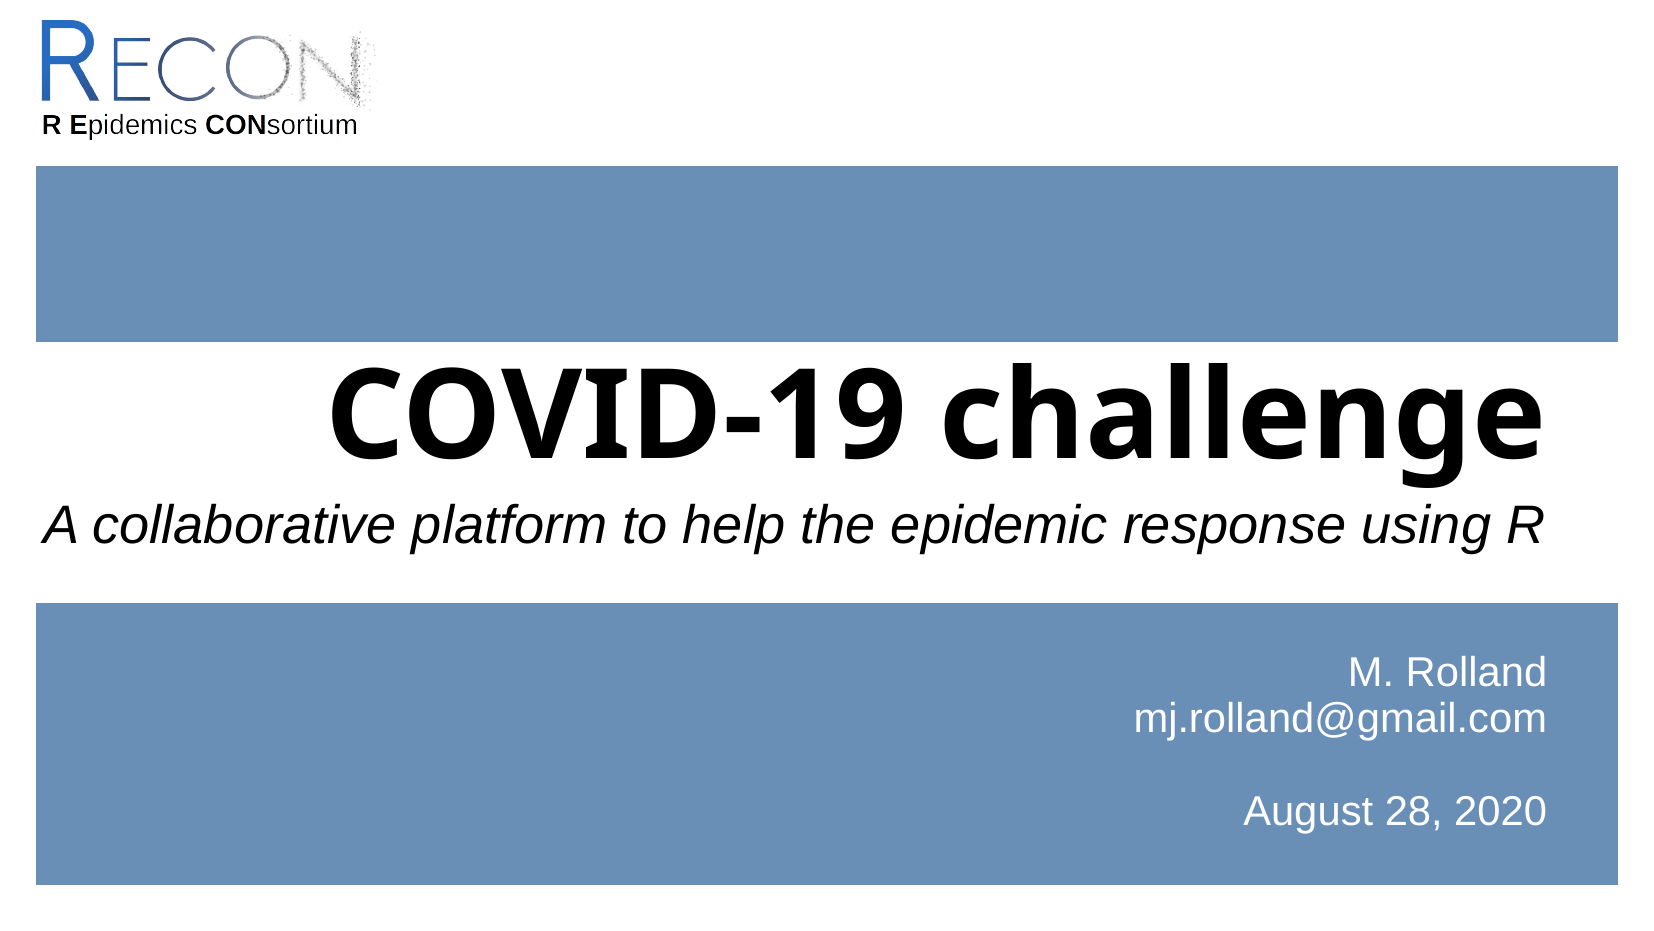

# COVID-19 challenge A collaborative platform to help the epidemic response using R M. Rolland mj.rolland@gmail.com August 28, 2020